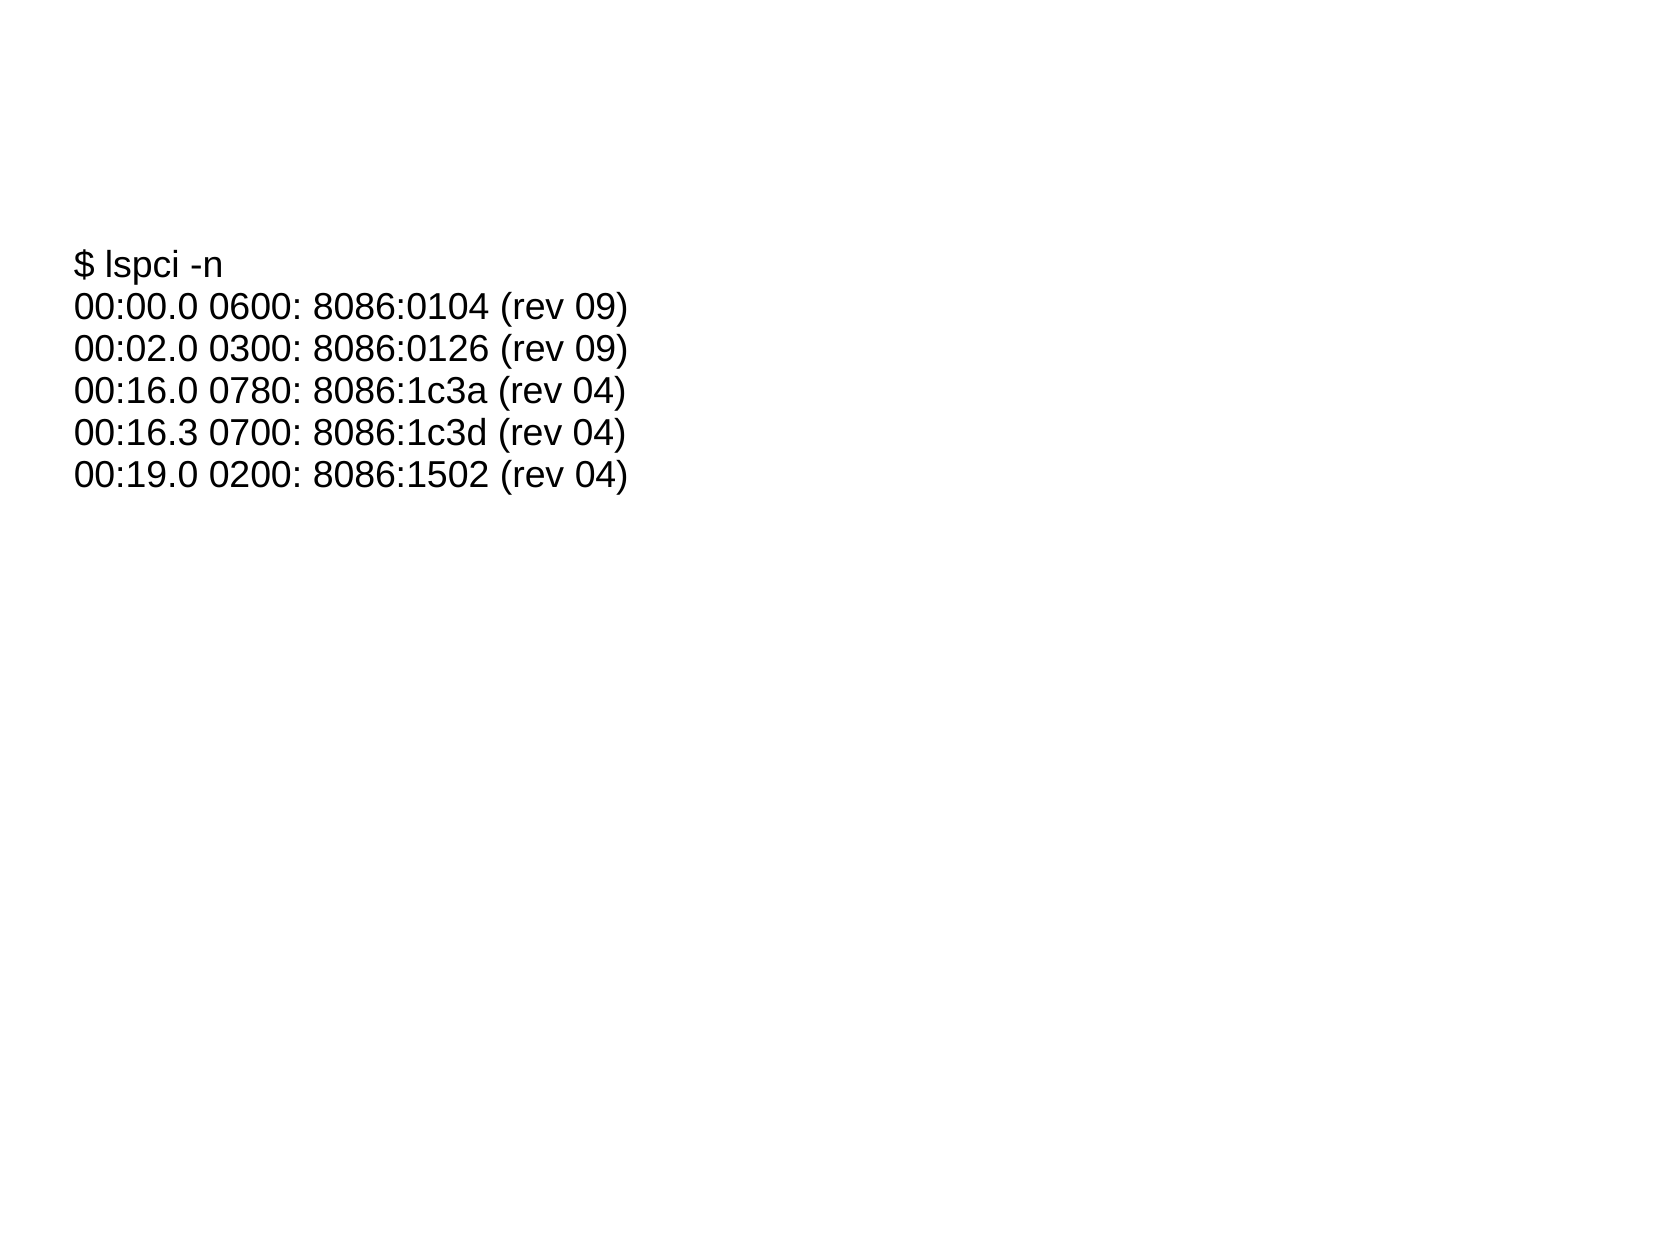

#
$ lspci -n
00:00.0 0600: 8086:0104 (rev 09)
00:02.0 0300: 8086:0126 (rev 09)
00:16.0 0780: 8086:1c3a (rev 04)
00:16.3 0700: 8086:1c3d (rev 04)
00:19.0 0200: 8086:1502 (rev 04)